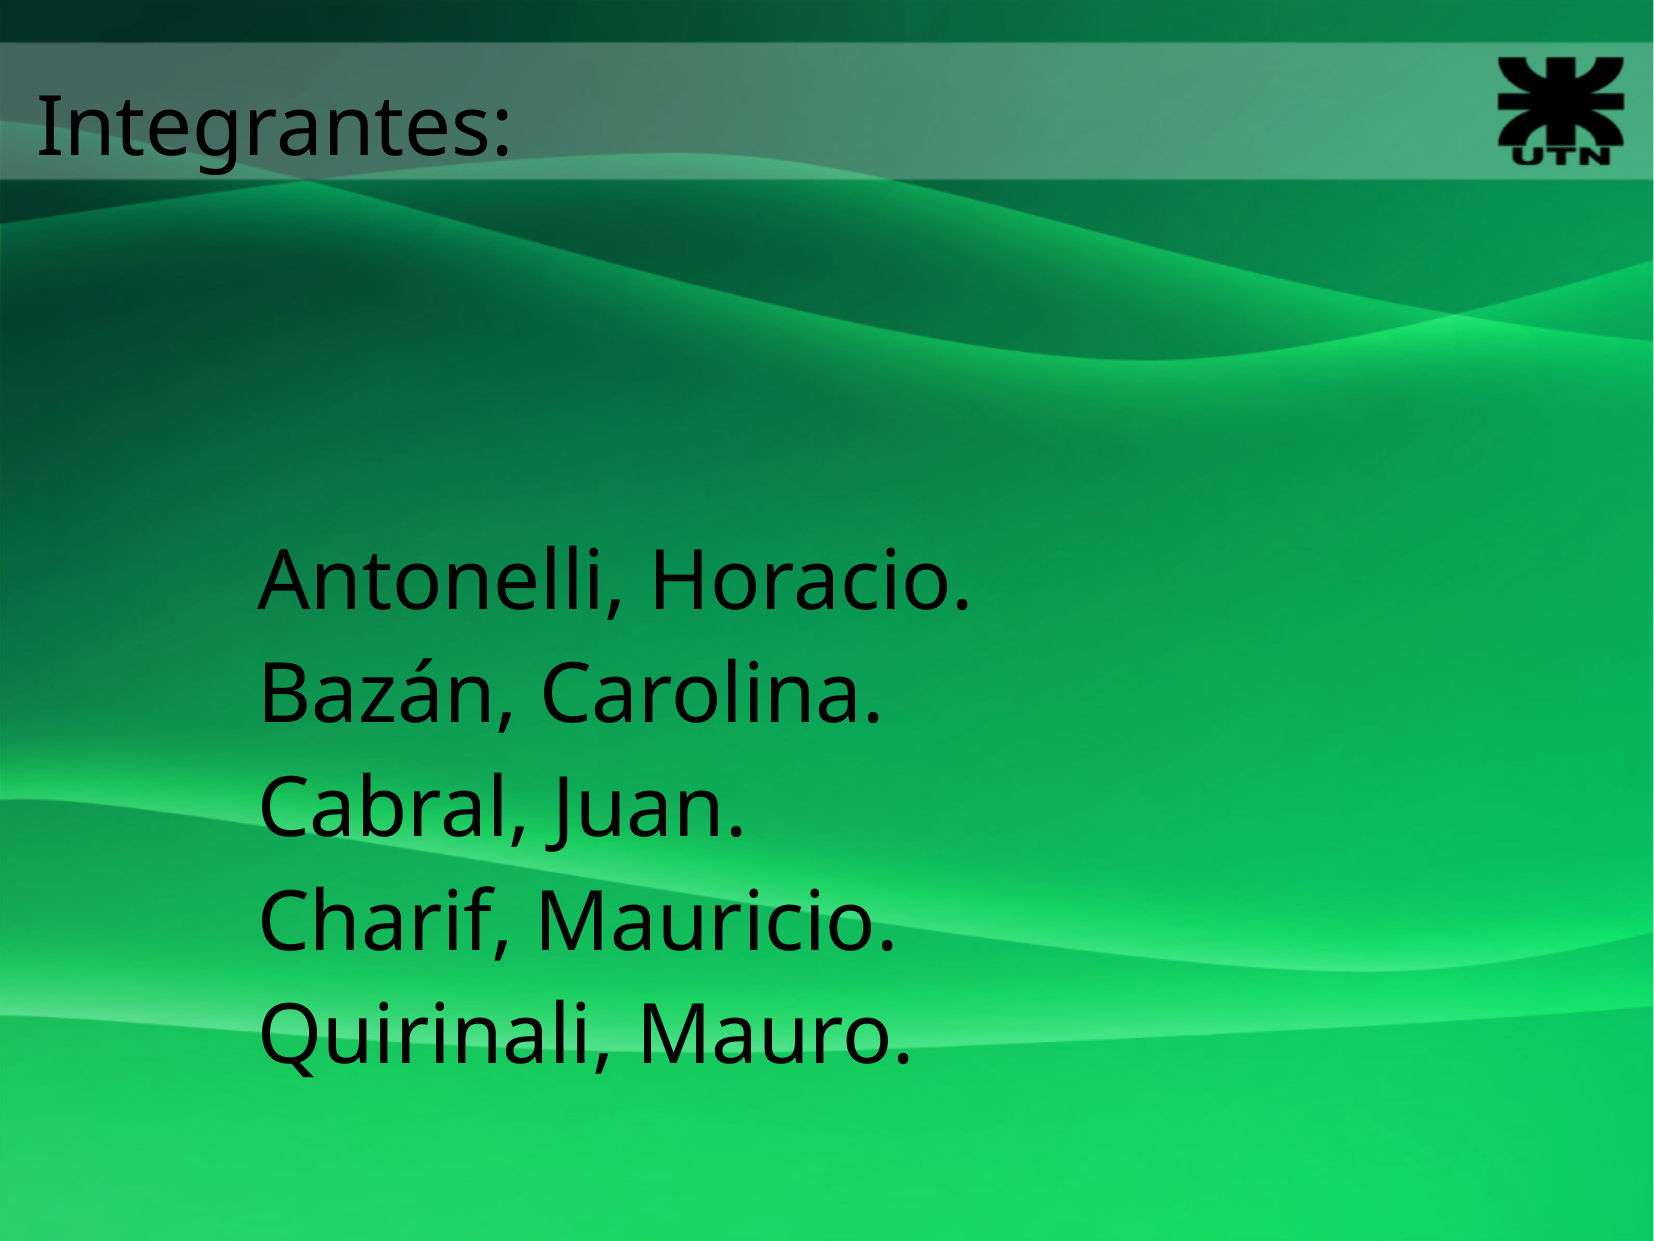

Integrantes:
			Antonelli, Horacio.
			Bazán, Carolina.
			Cabral, Juan.
			Charif, Mauricio.
			Quirinali, Mauro.